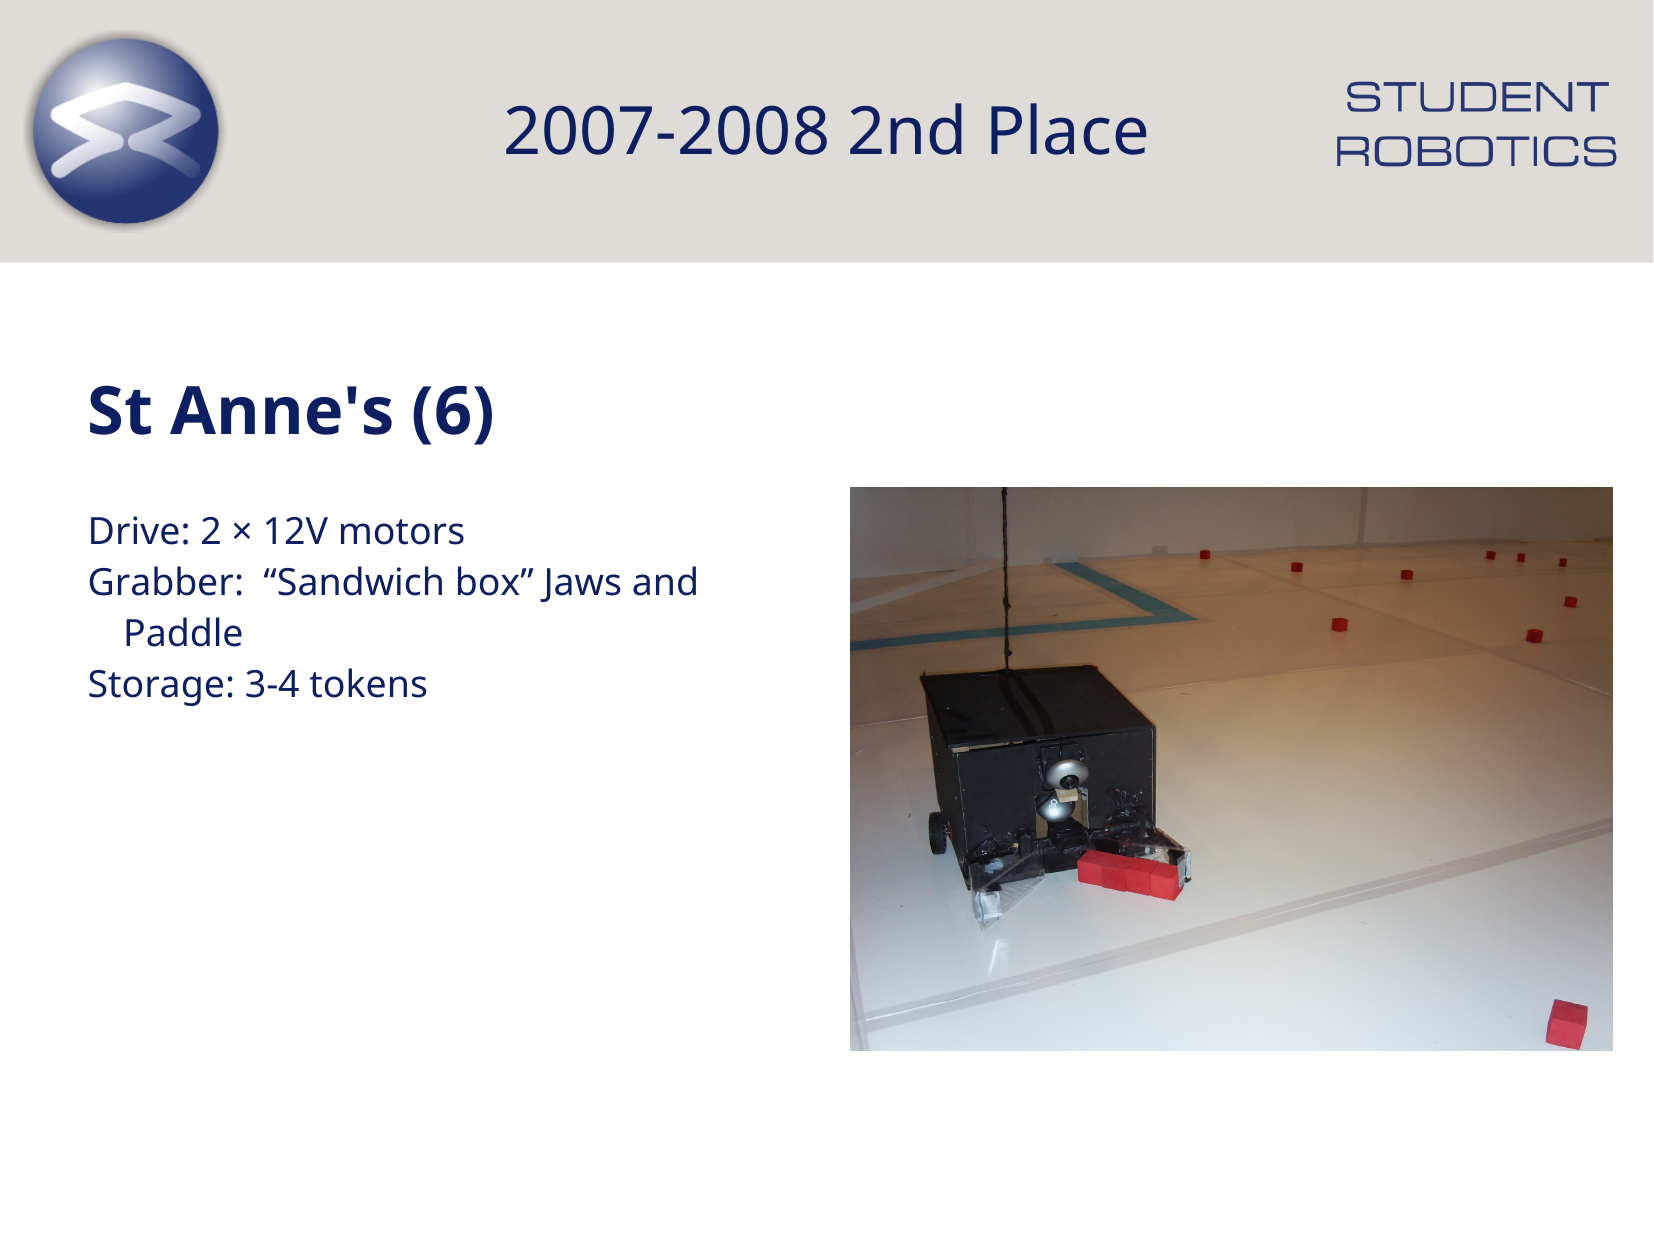

# 2007-2008 2nd Place
St Anne's (6)
Drive: 2 × 12V motors
Grabber: “Sandwich box” Jaws and 	 Paddle
Storage: 3-4 tokens